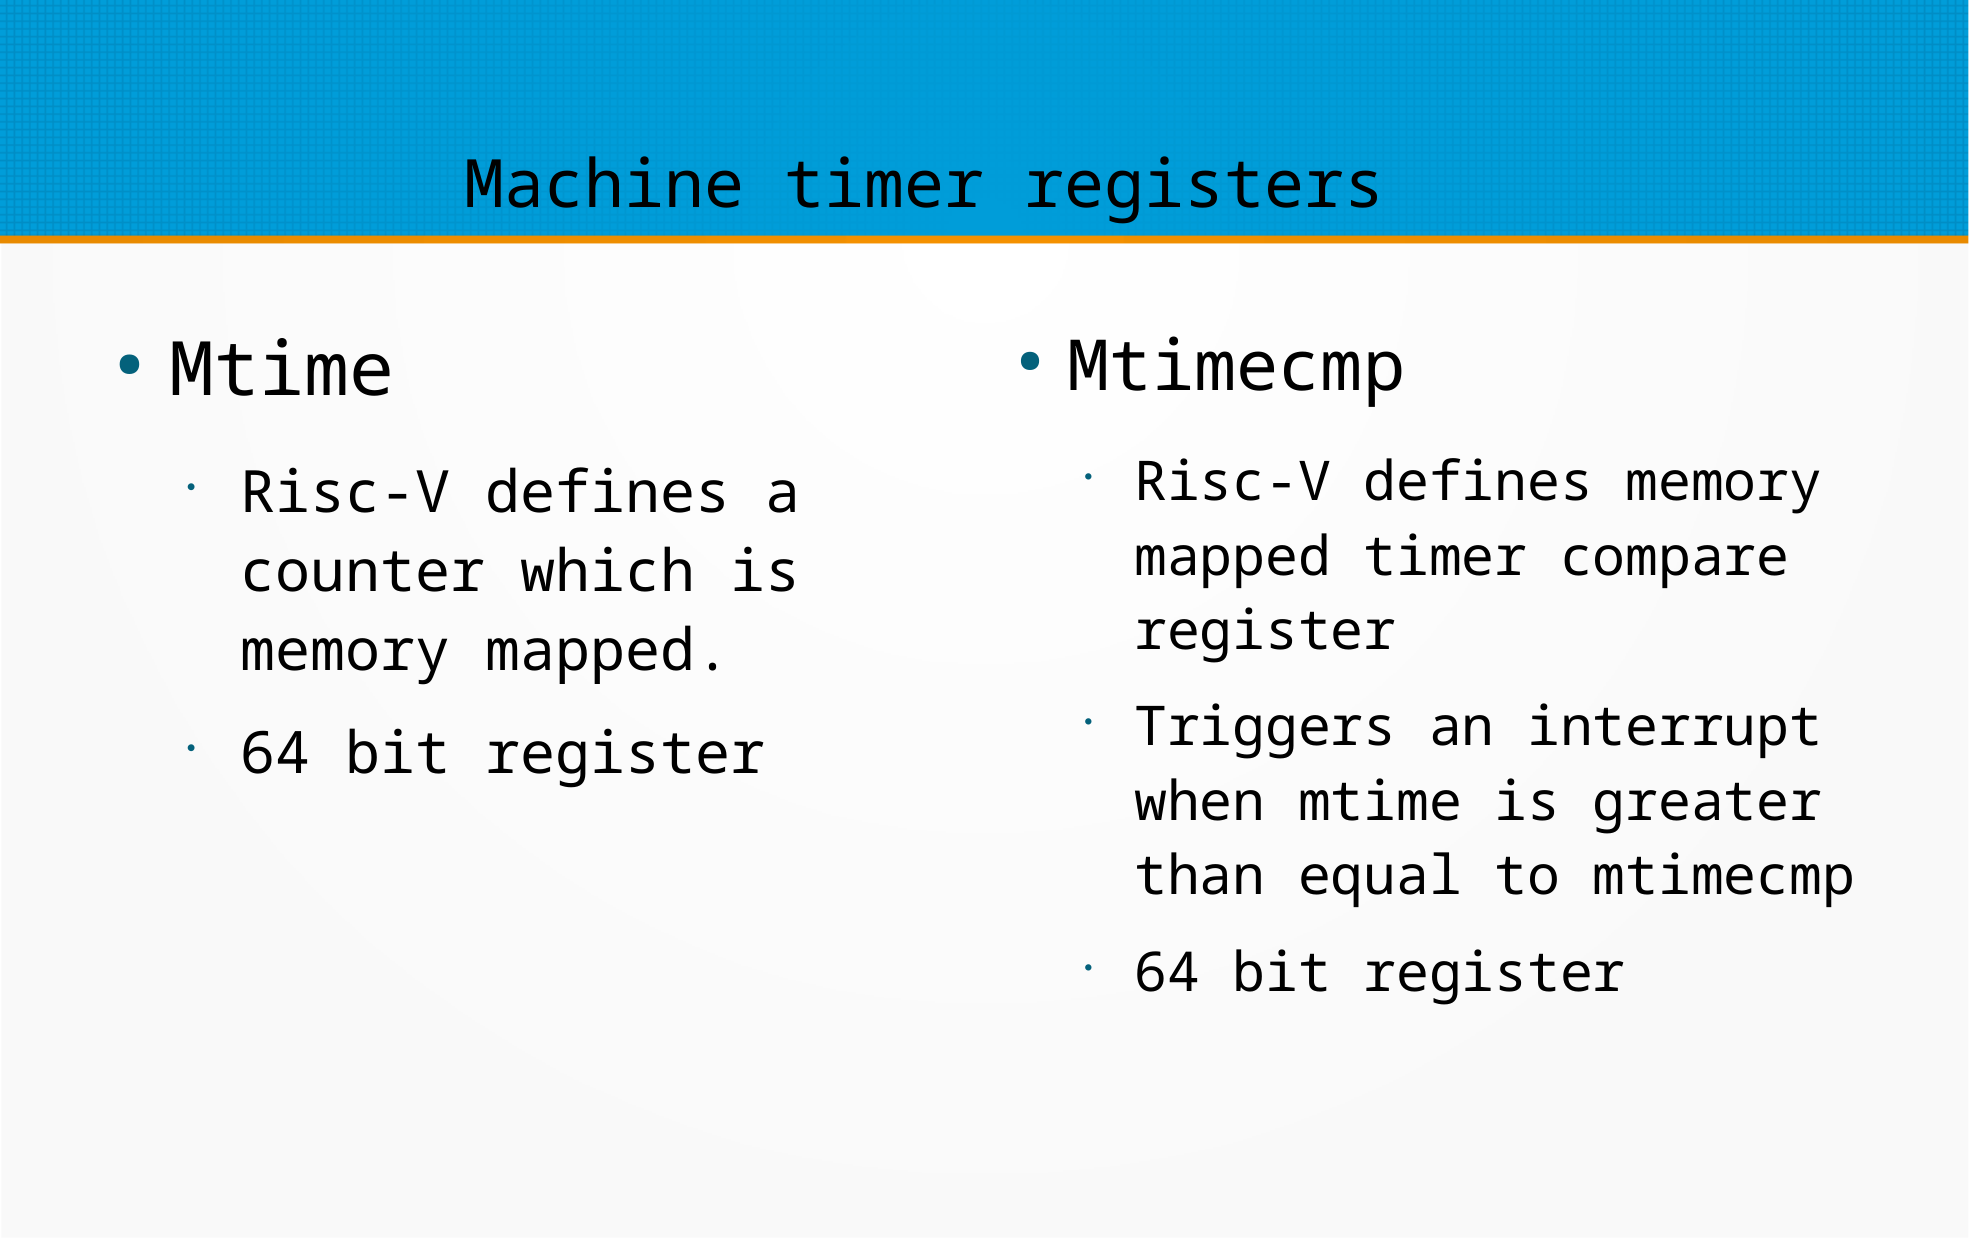

# Machine timer registers
Mtime
Risc-V defines a counter which is memory mapped.
64 bit register
Mtimecmp
Risc-V defines memory mapped timer compare register
Triggers an interrupt when mtime is greater than equal to mtimecmp
64 bit register